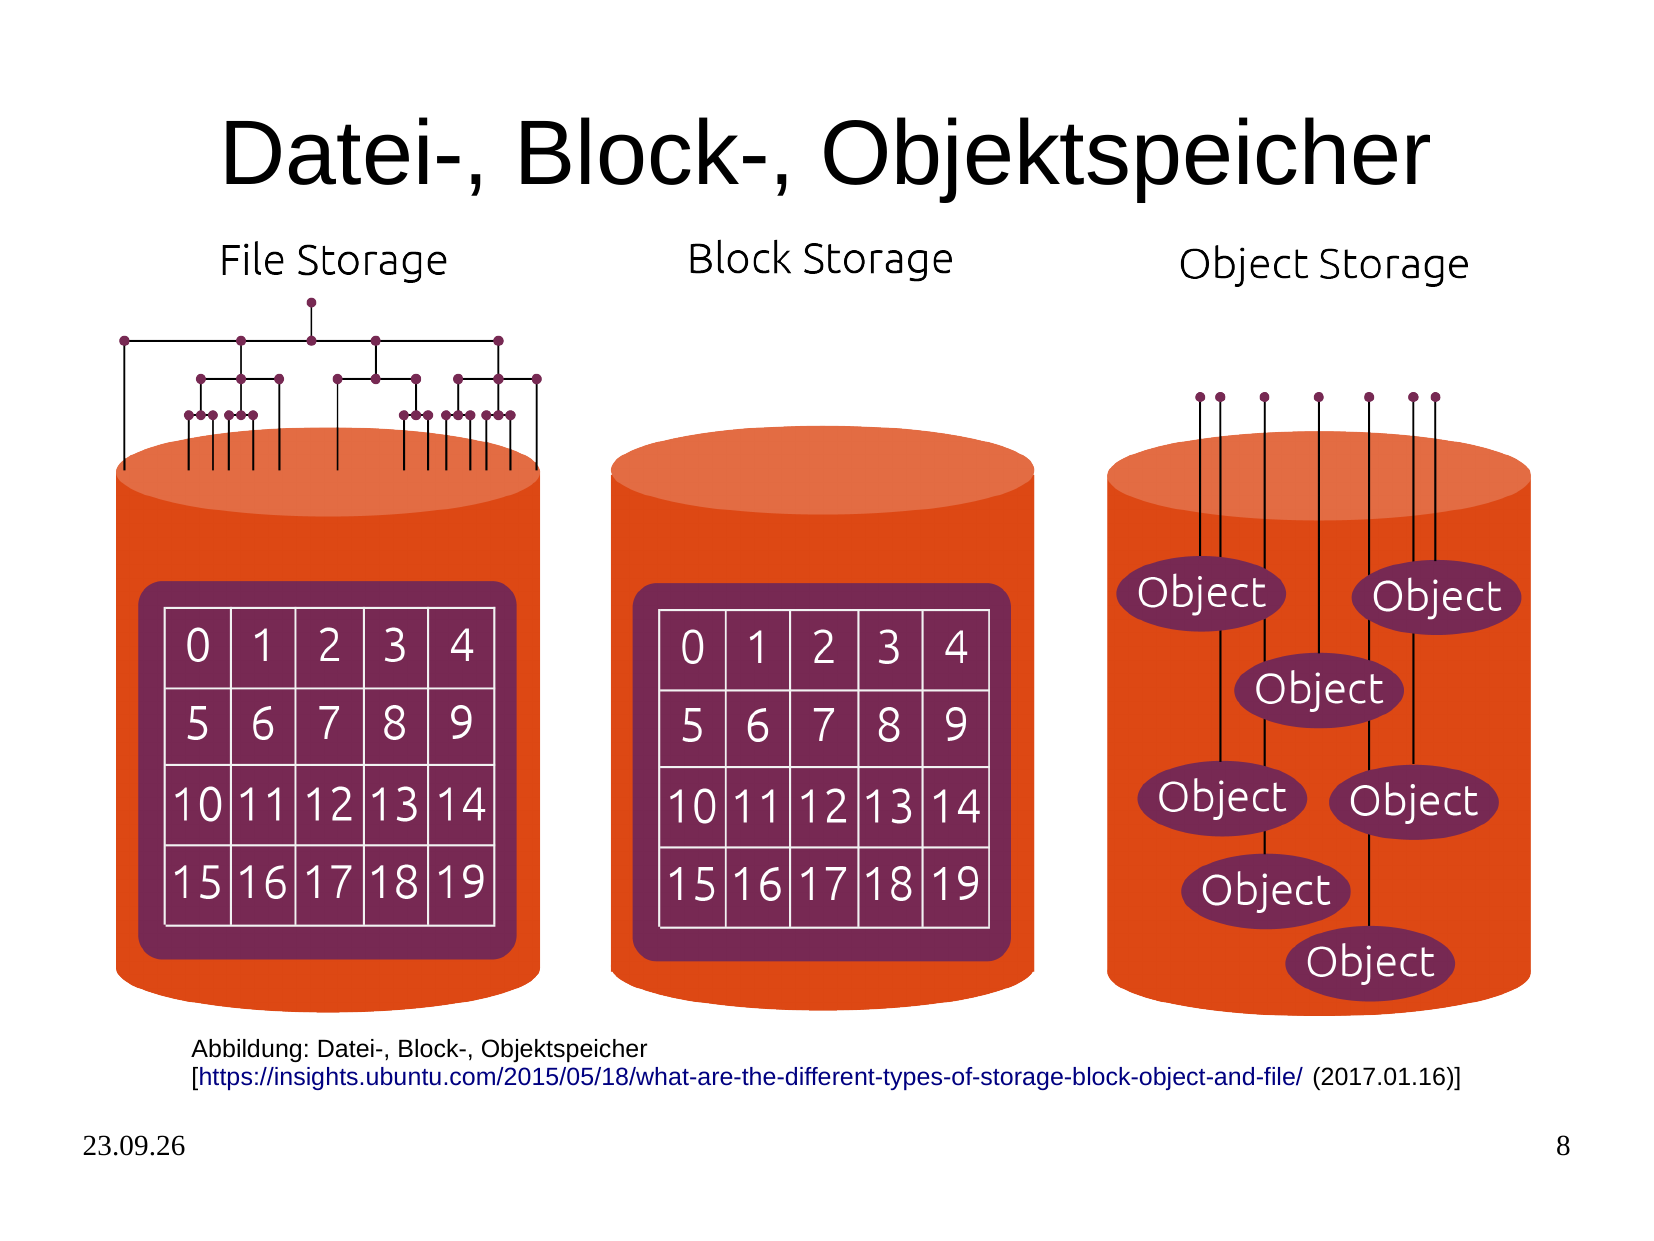

# Datei-, Block-, Objektspeicher
Abbildung: Datei-, Block-, Objektspeicher
[https://insights.ubuntu.com/2015/05/18/what-are-the-different-types-of-storage-block-object-and-file/ (2017.01.16)]
8